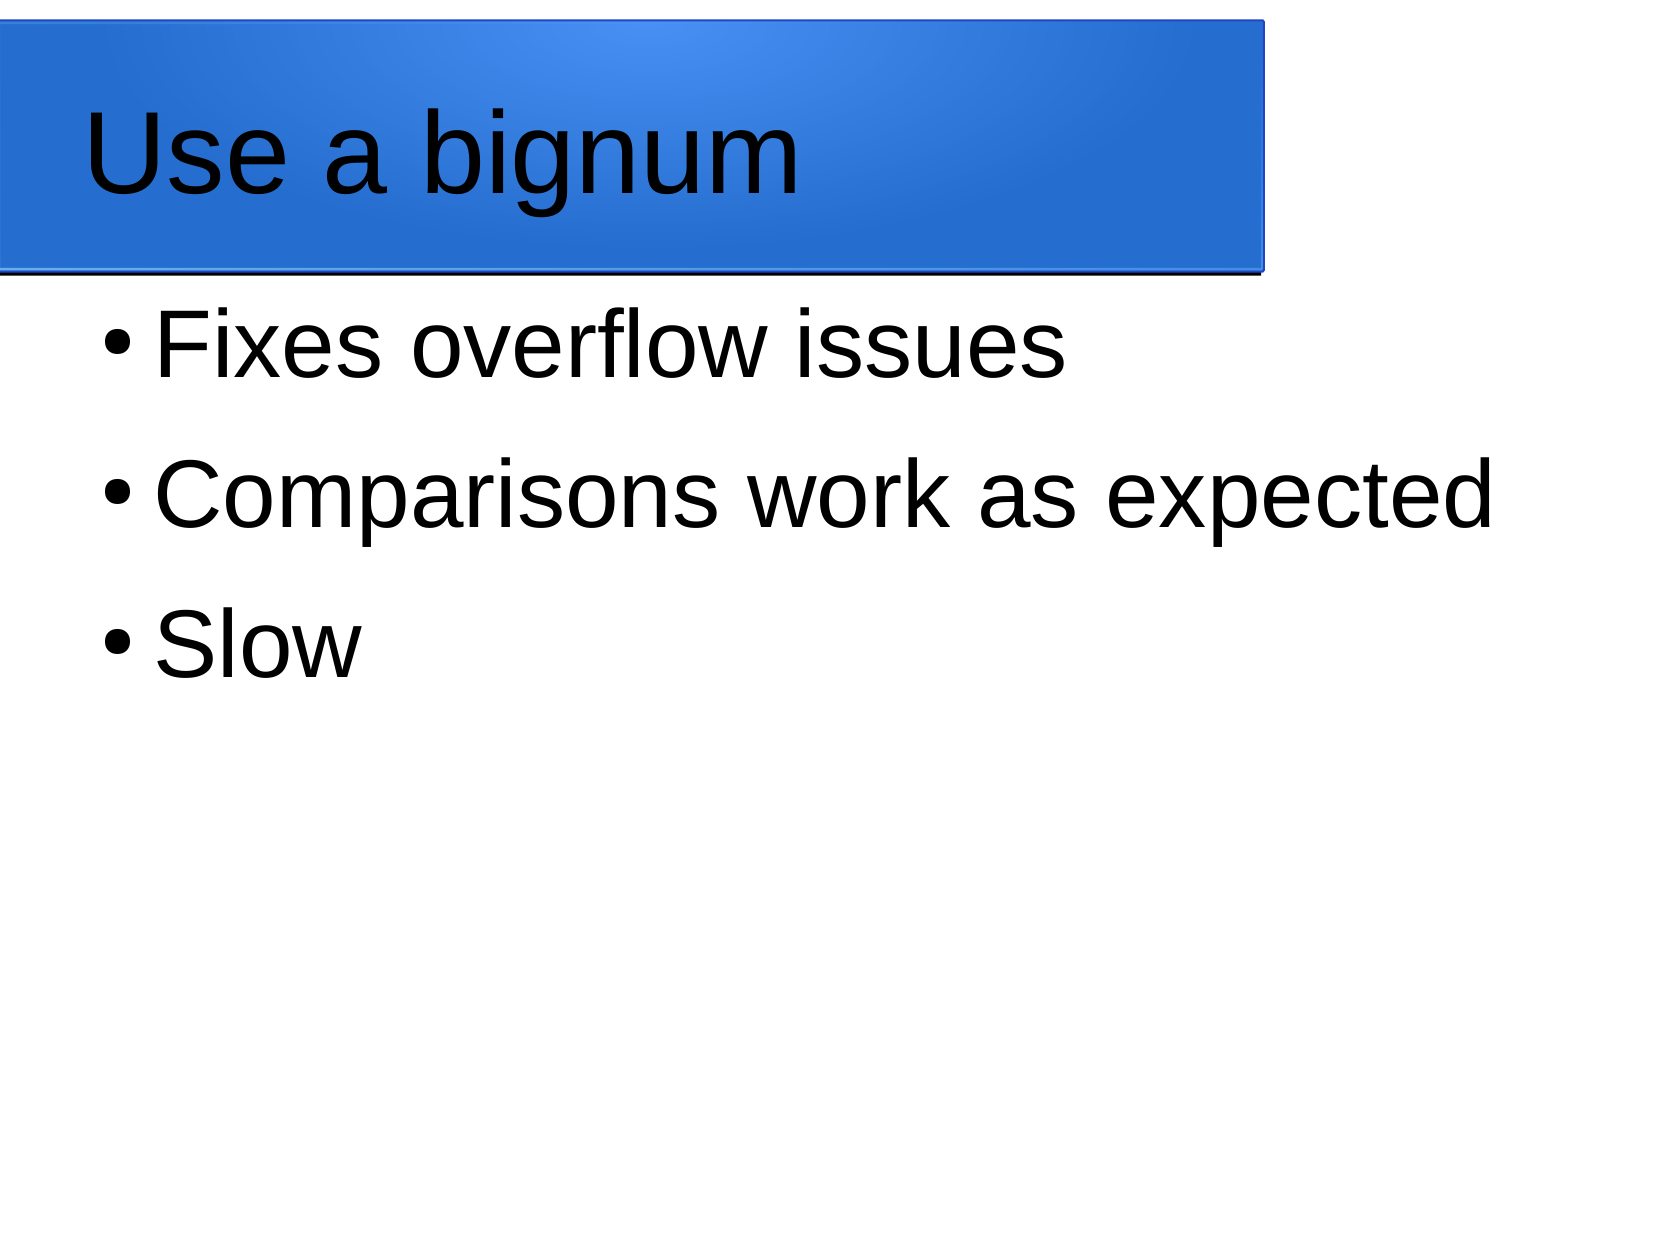

# Use a bignum
Fixes overflow issues
Comparisons work as expected
Slow